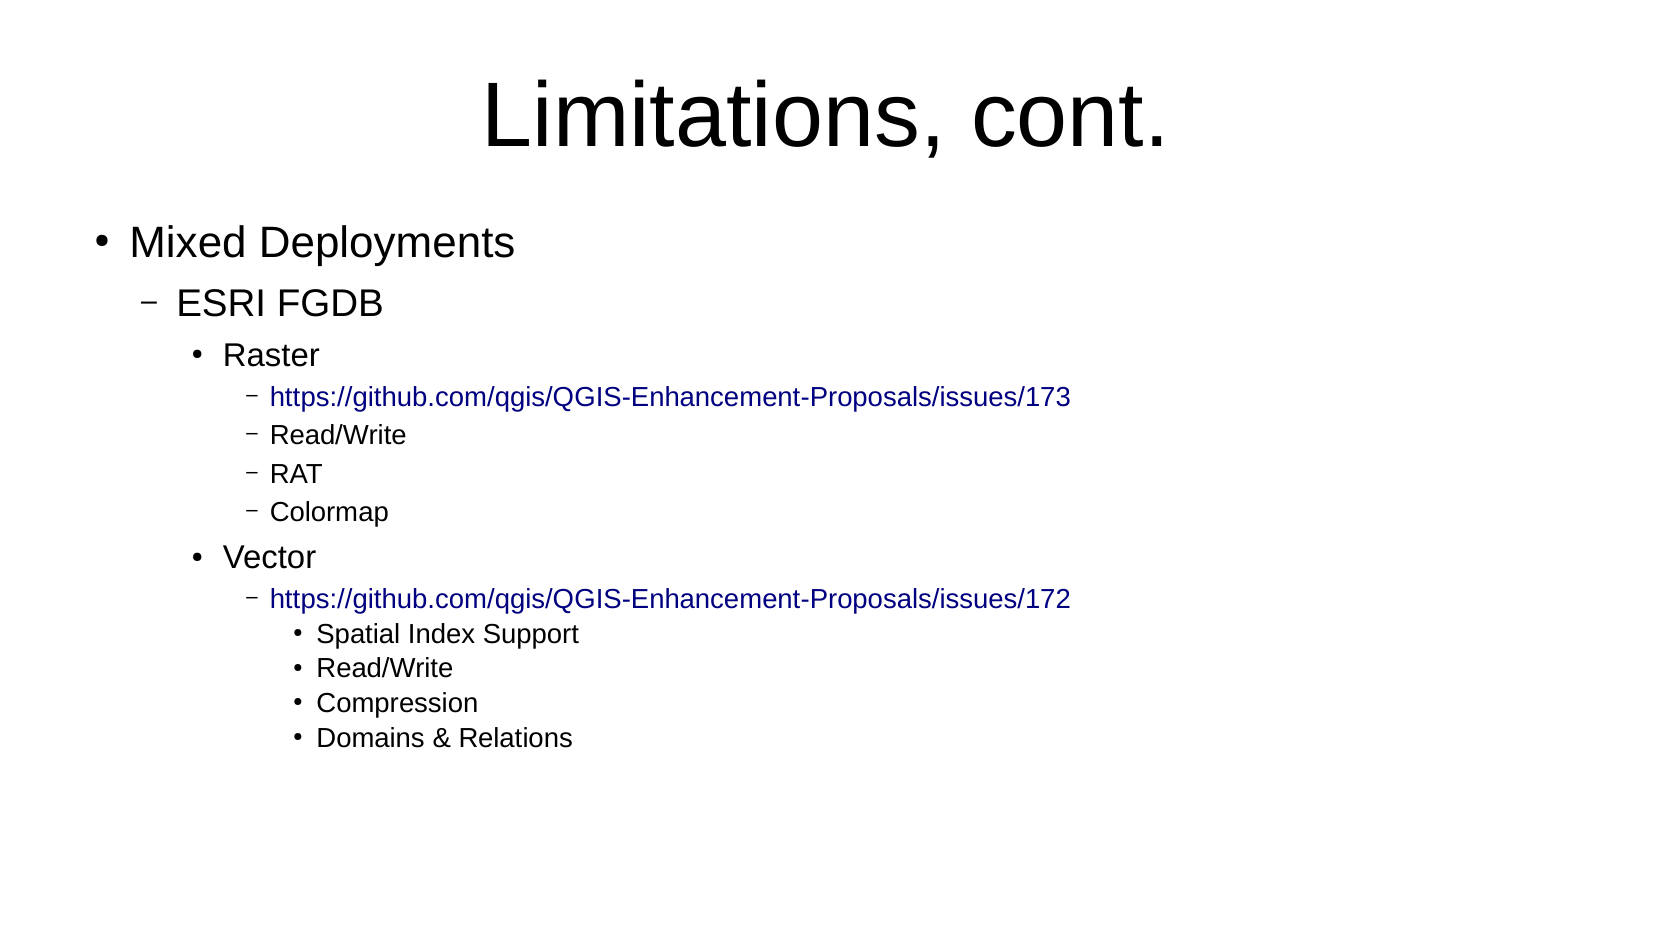

# Limitations, cont.
Mixed Deployments
ESRI FGDB
Raster
https://github.com/qgis/QGIS-Enhancement-Proposals/issues/173
Read/Write
RAT
Colormap
Vector
https://github.com/qgis/QGIS-Enhancement-Proposals/issues/172
Spatial Index Support
Read/Write
Compression
Domains & Relations